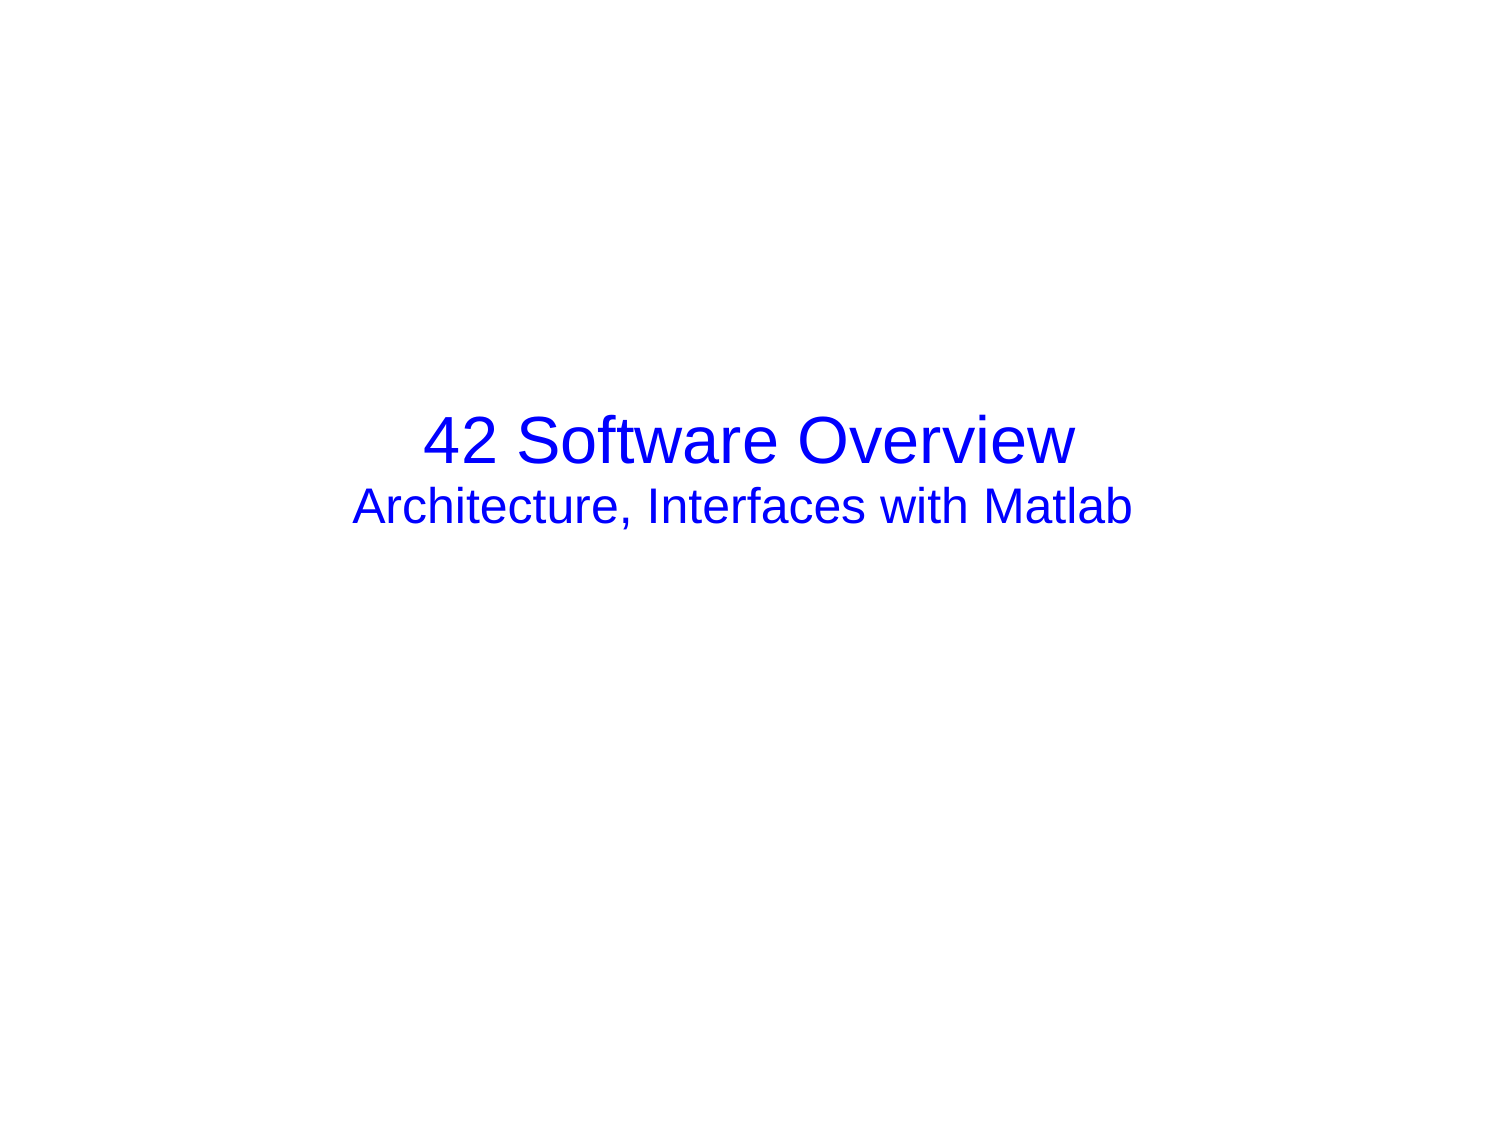

# 42 Software Overview Architecture, Interfaces with Matlab